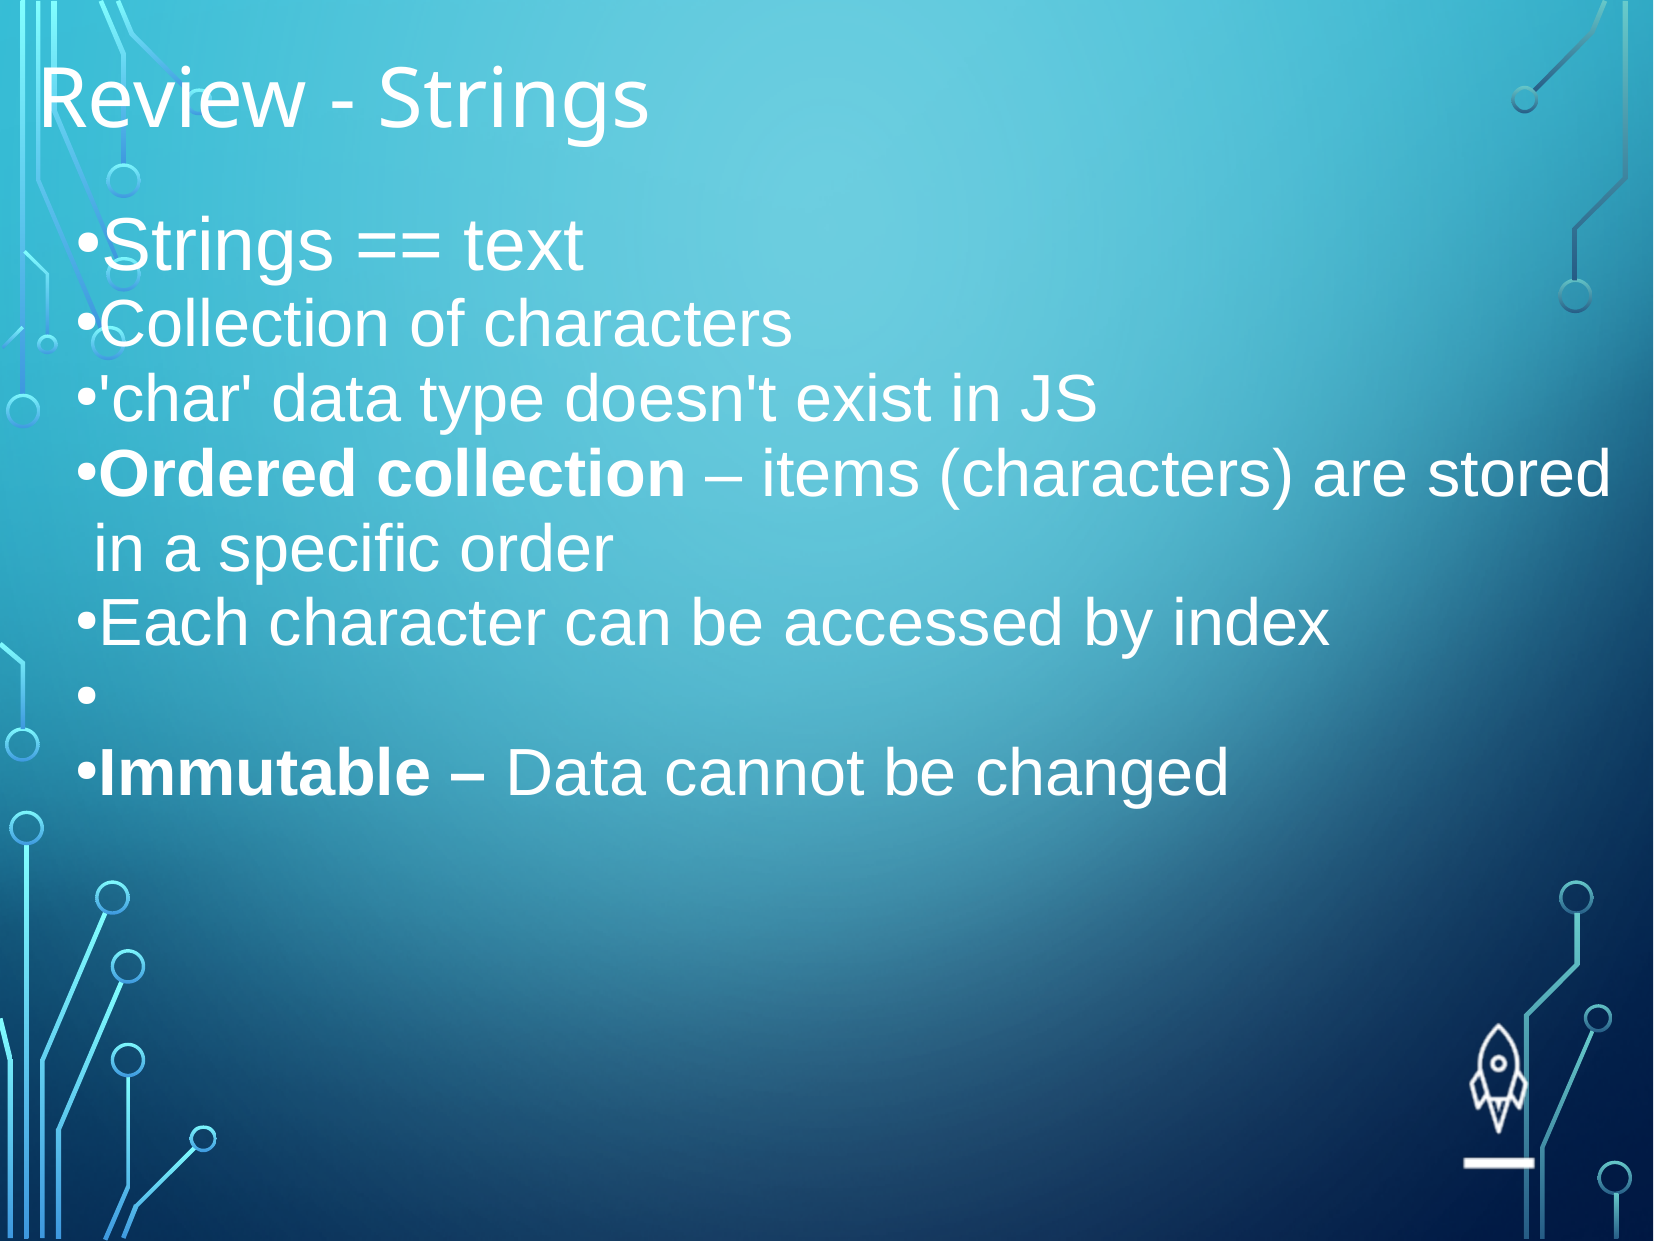

Review - Strings
Strings == text
Collection of characters
'char' data type doesn't exist in JS
Ordered collection – items (characters) are stored
 in a specific order
Each character can be accessed by index
Immutable – Data cannot be changed